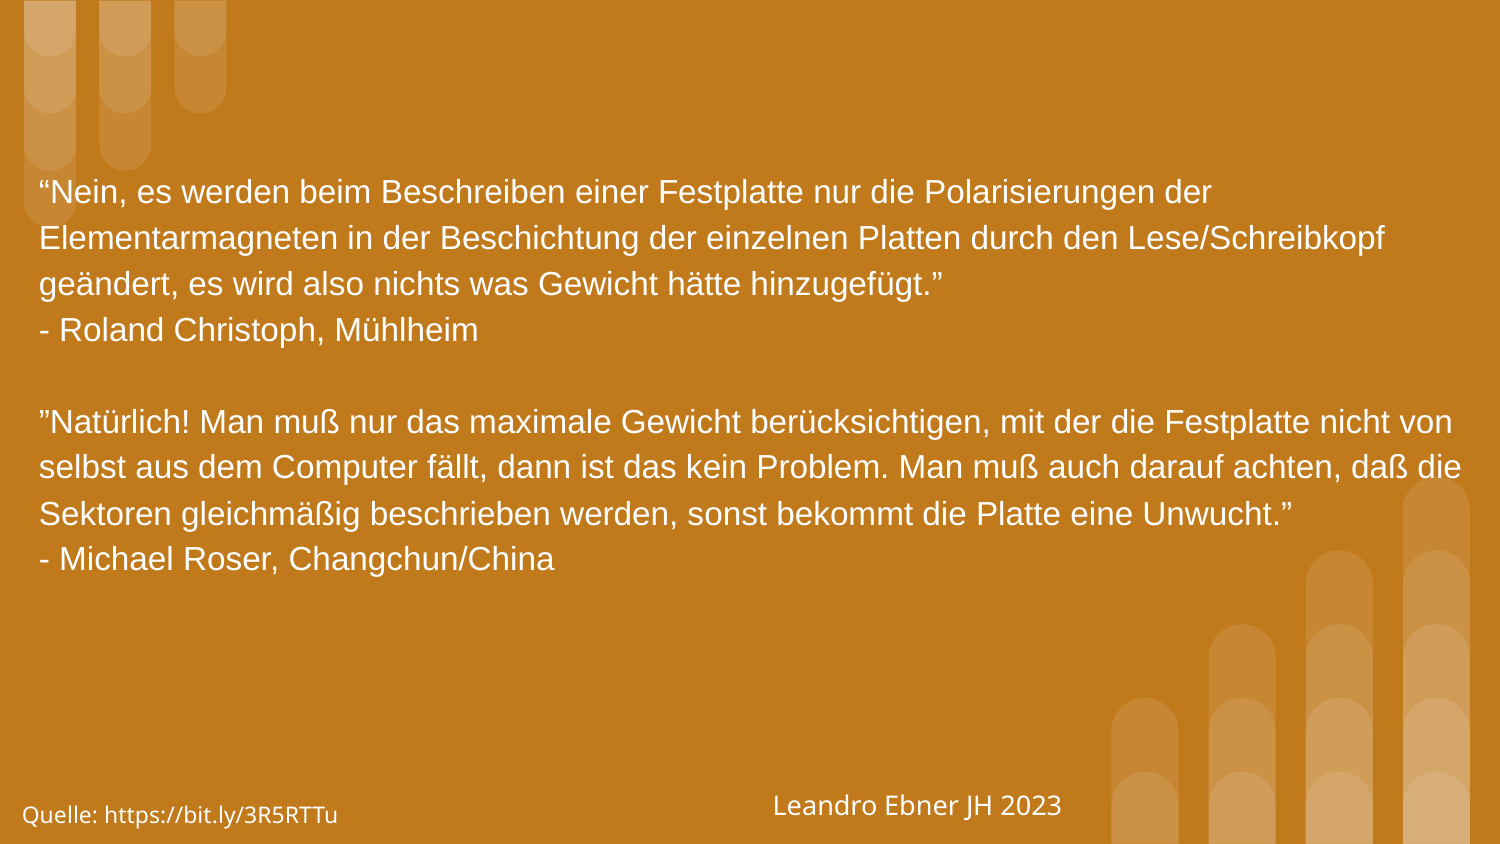

# “Nein, es werden beim Beschreiben einer Festplatte nur die Polarisierungen der Elementarmagneten in der Beschichtung der einzelnen Platten durch den Lese/Schreibkopf geändert, es wird also nichts was Gewicht hätte hinzugefügt.” - Roland Christoph, Mühlheim ”Natürlich! Man muß nur das maximale Gewicht berücksichtigen, mit der die Festplatte nicht von selbst aus dem Computer fällt, dann ist das kein Problem. Man muß auch darauf achten, daß die Sektoren gleichmäßig beschrieben werden, sonst bekommt die Platte eine Unwucht.” - Michael Roser, Changchun/China
Quelle: https://bit.ly/3R5RTTu